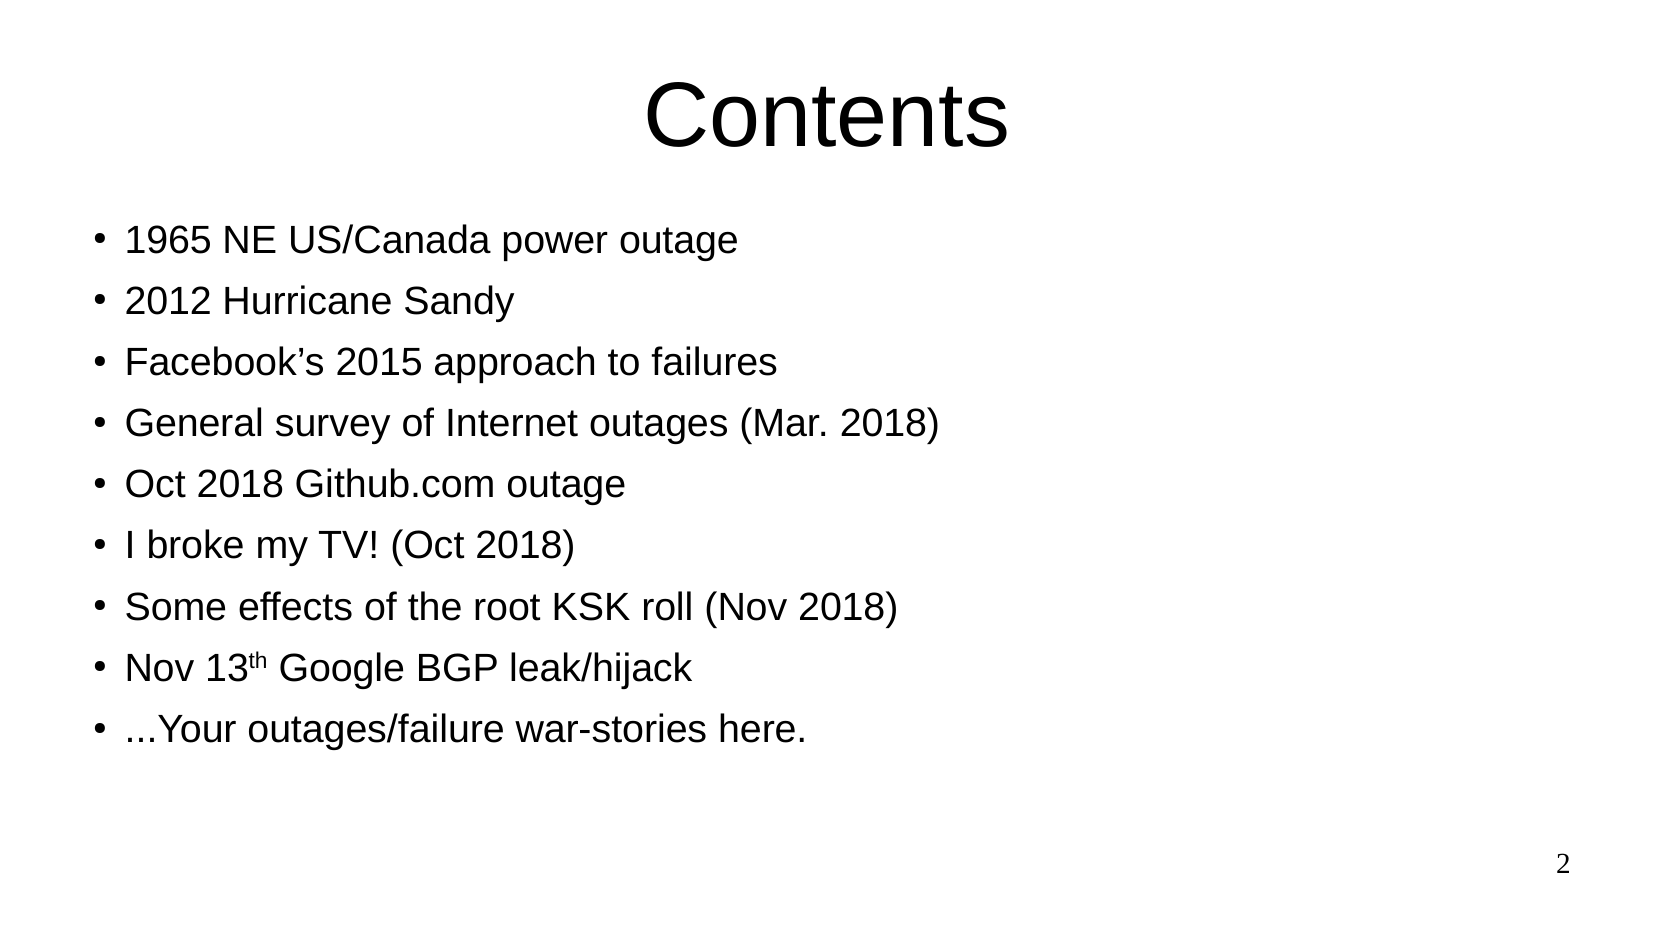

# Contents
1965 NE US/Canada power outage
2012 Hurricane Sandy
Facebook’s 2015 approach to failures
General survey of Internet outages (Mar. 2018)
Oct 2018 Github.com outage
I broke my TV! (Oct 2018)
Some effects of the root KSK roll (Nov 2018)
Nov 13th Google BGP leak/hijack
...Your outages/failure war-stories here.
2